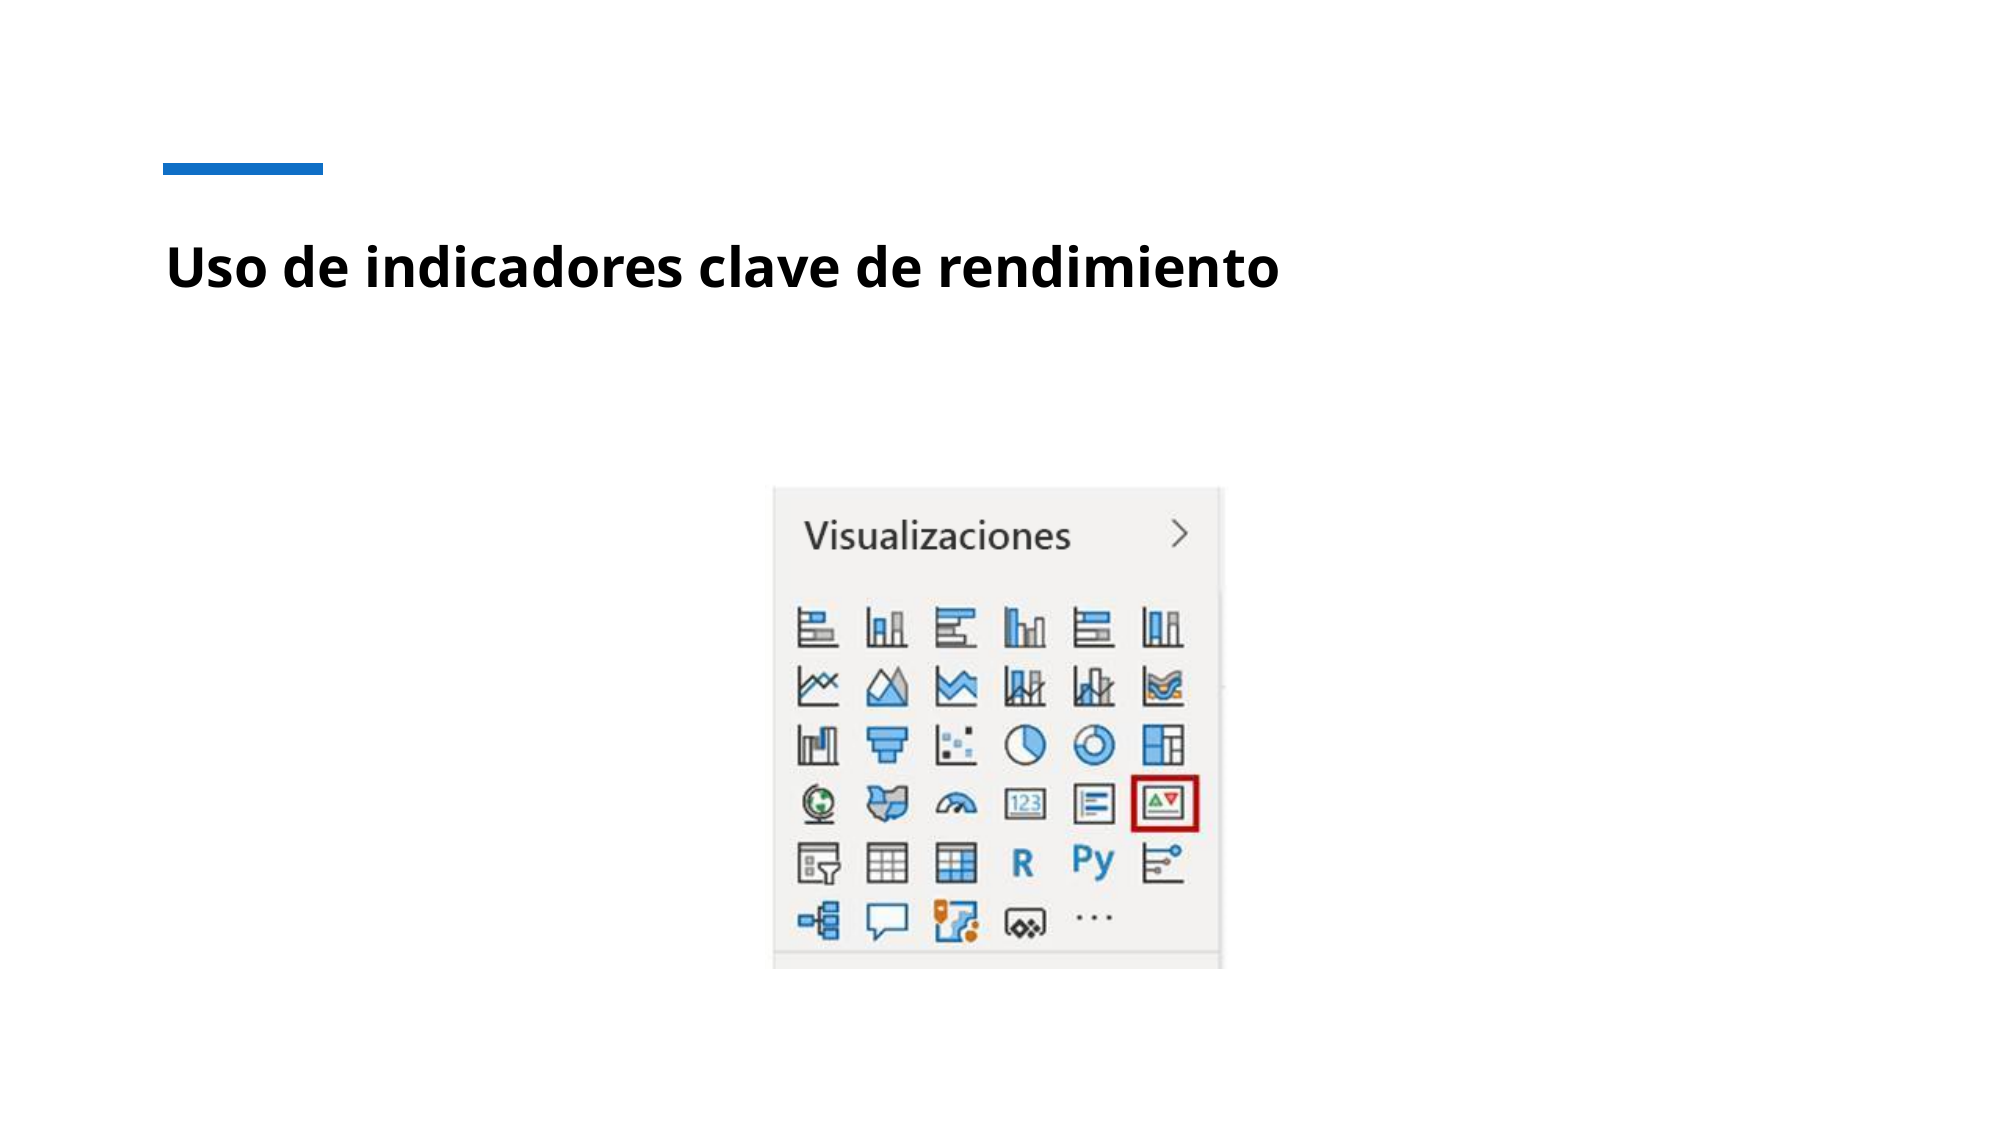

# Uso de indicadores clave de rendimiento